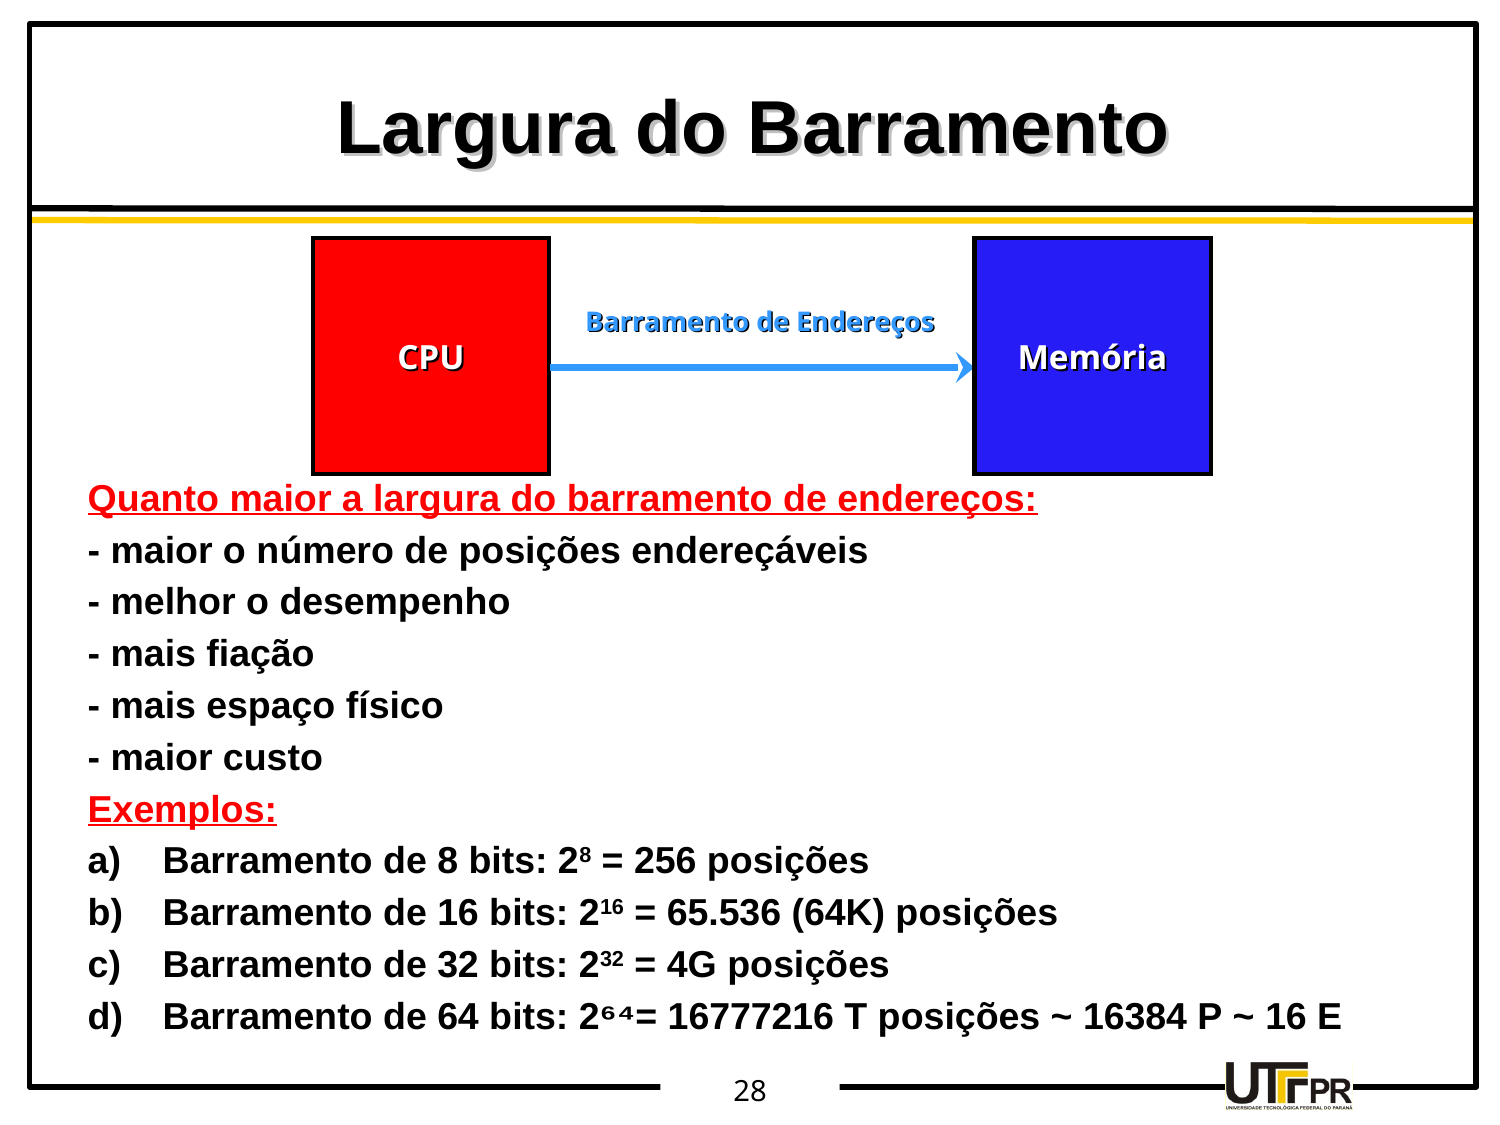

# Largura do Barramento
CPU
Memória
Barramento de Endereços
Quanto maior a largura do barramento de endereços:
- maior o número de posições endereçáveis
- melhor o desempenho
- mais fiação
- mais espaço físico
- maior custo
Exemplos:
Barramento de 8 bits: 28 = 256 posições
Barramento de 16 bits: 216 = 65.536 (64K) posições
Barramento de 32 bits: 232 = 4G posições
Barramento de 64 bits: 2⁶⁴= 16777216 T posições ~ 16384 P ~ 16 E